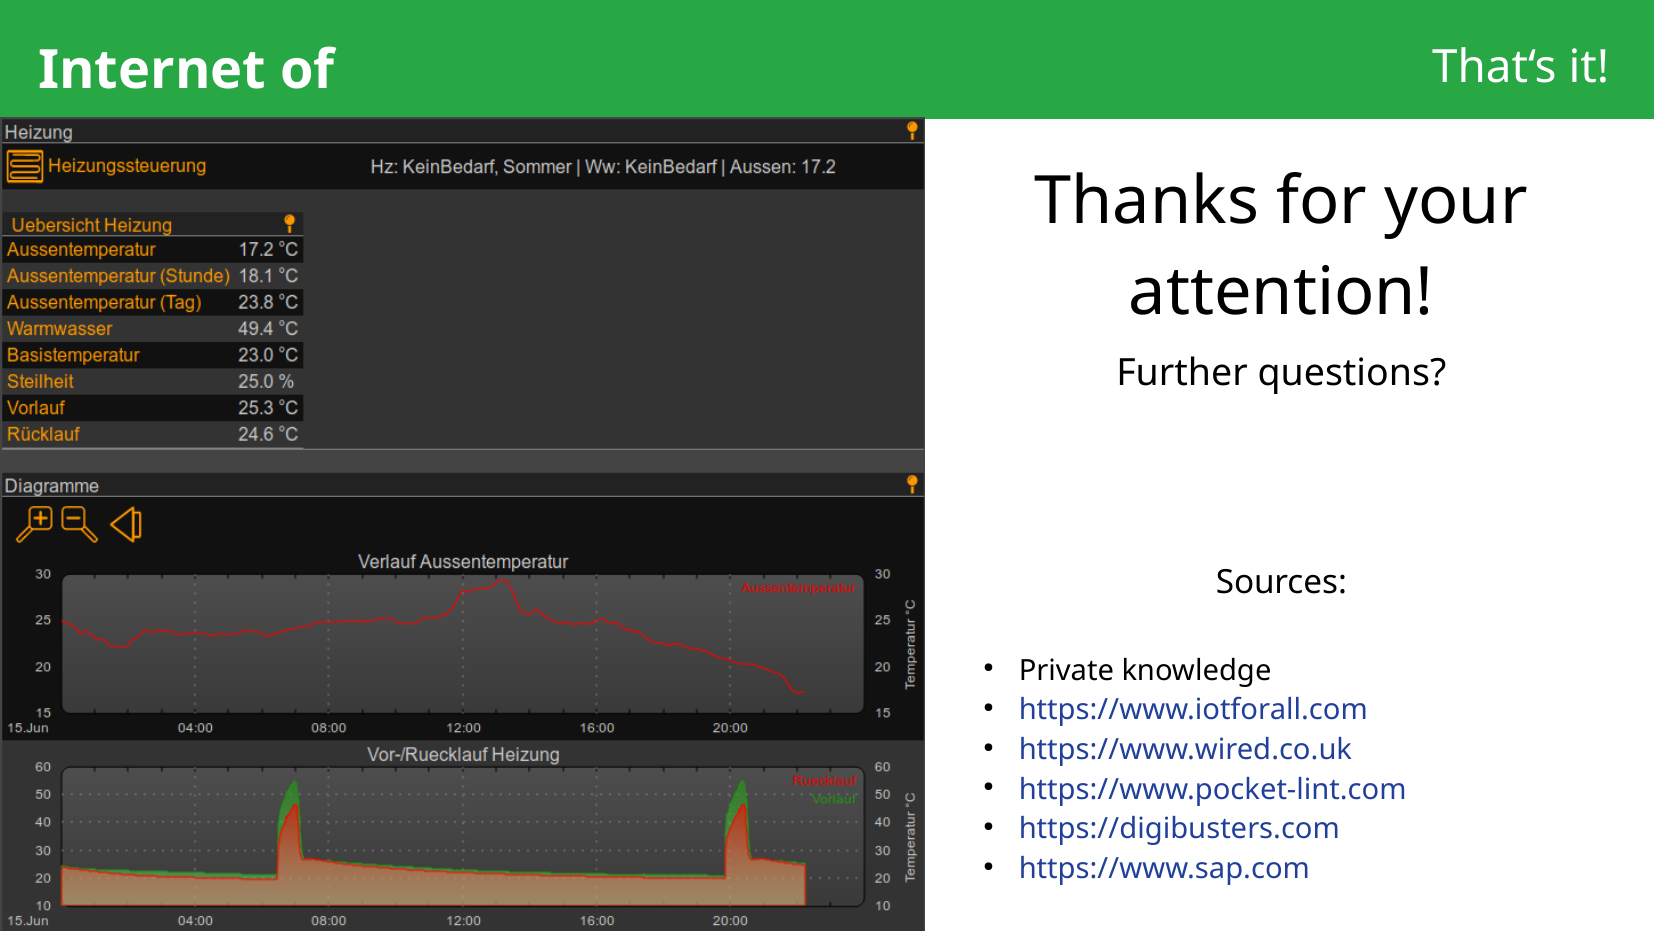

Internet of Things
That‘s it!
Thanks for your attention!
Further questions?
Sources:
Private knowledge
https://www.iotforall.com
https://www.wired.co.uk
https://www.pocket-lint.com
https://digibusters.com
https://www.sap.com